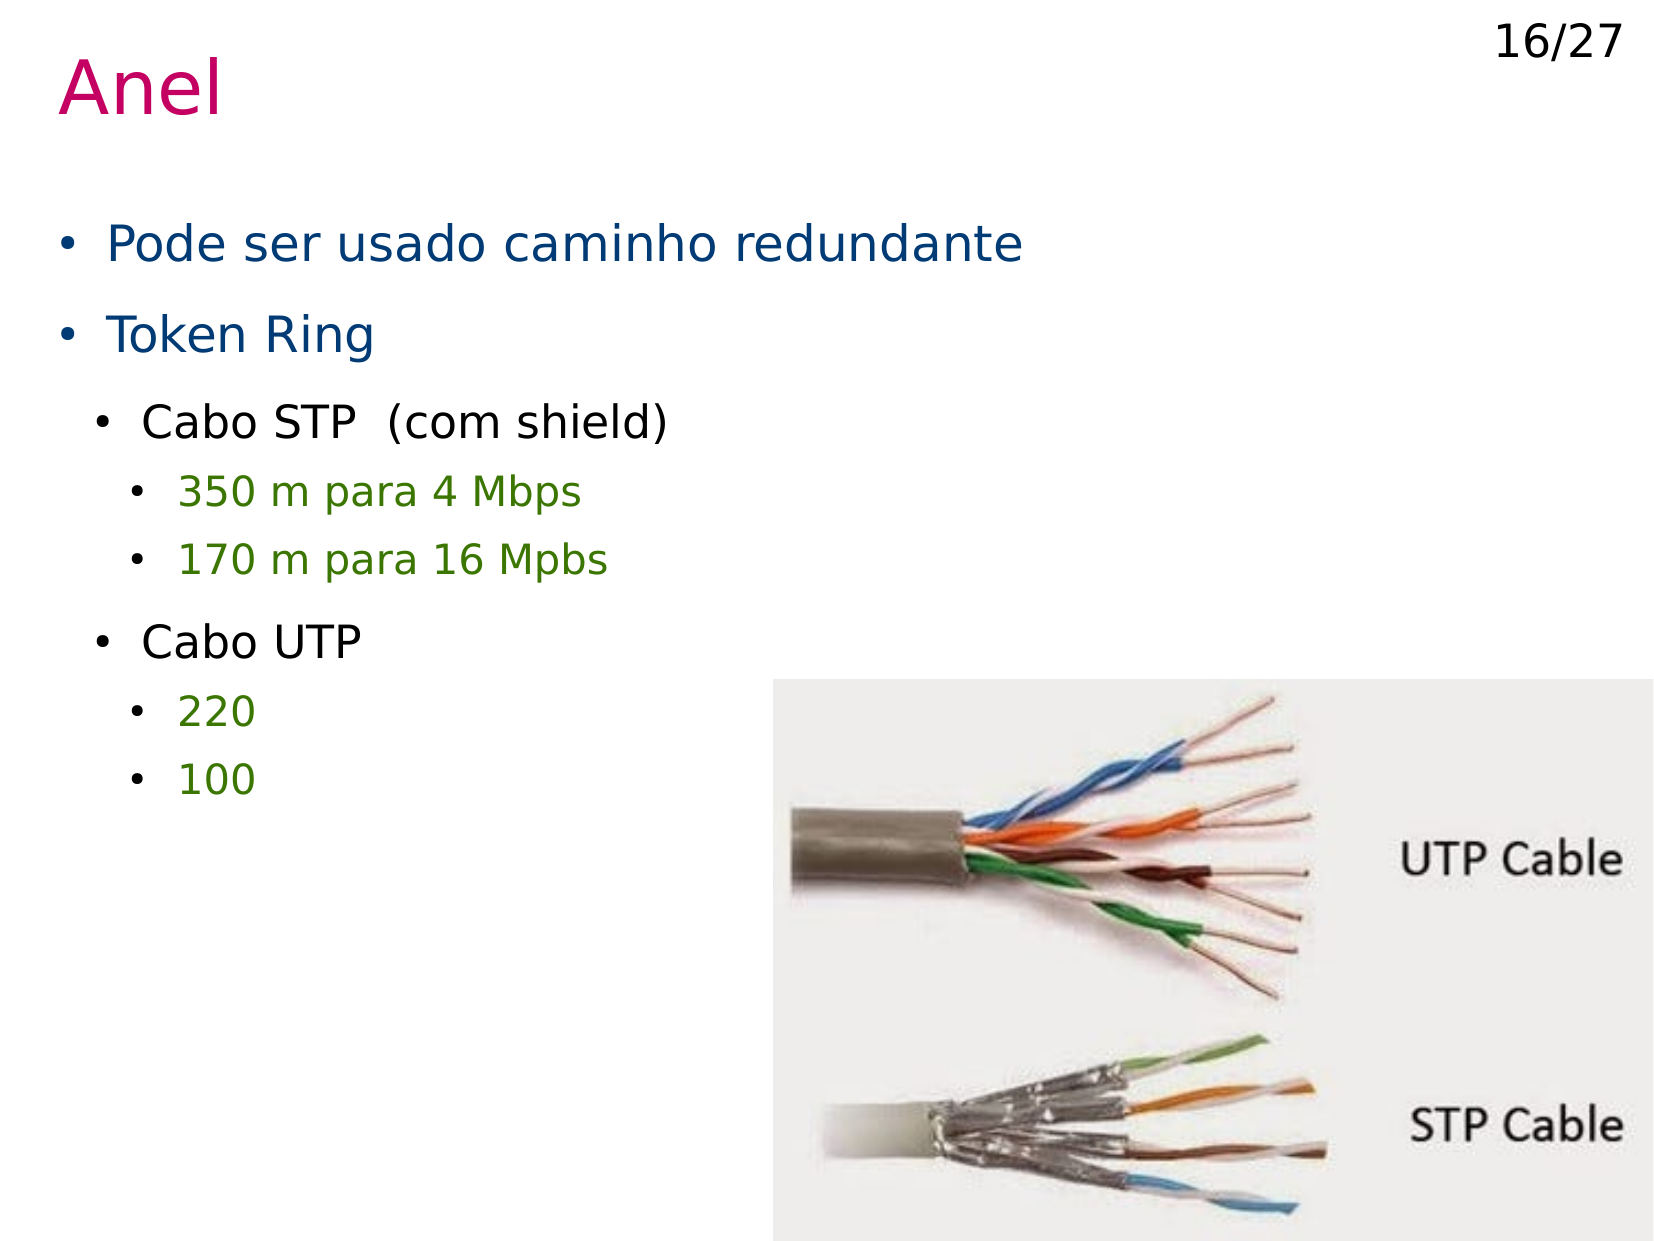

16
# Anel
Pode ser usado caminho redundante
Token Ring
Cabo STP (com shield)
350 m para 4 Mbps
170 m para 16 Mpbs
Cabo UTP
220
100